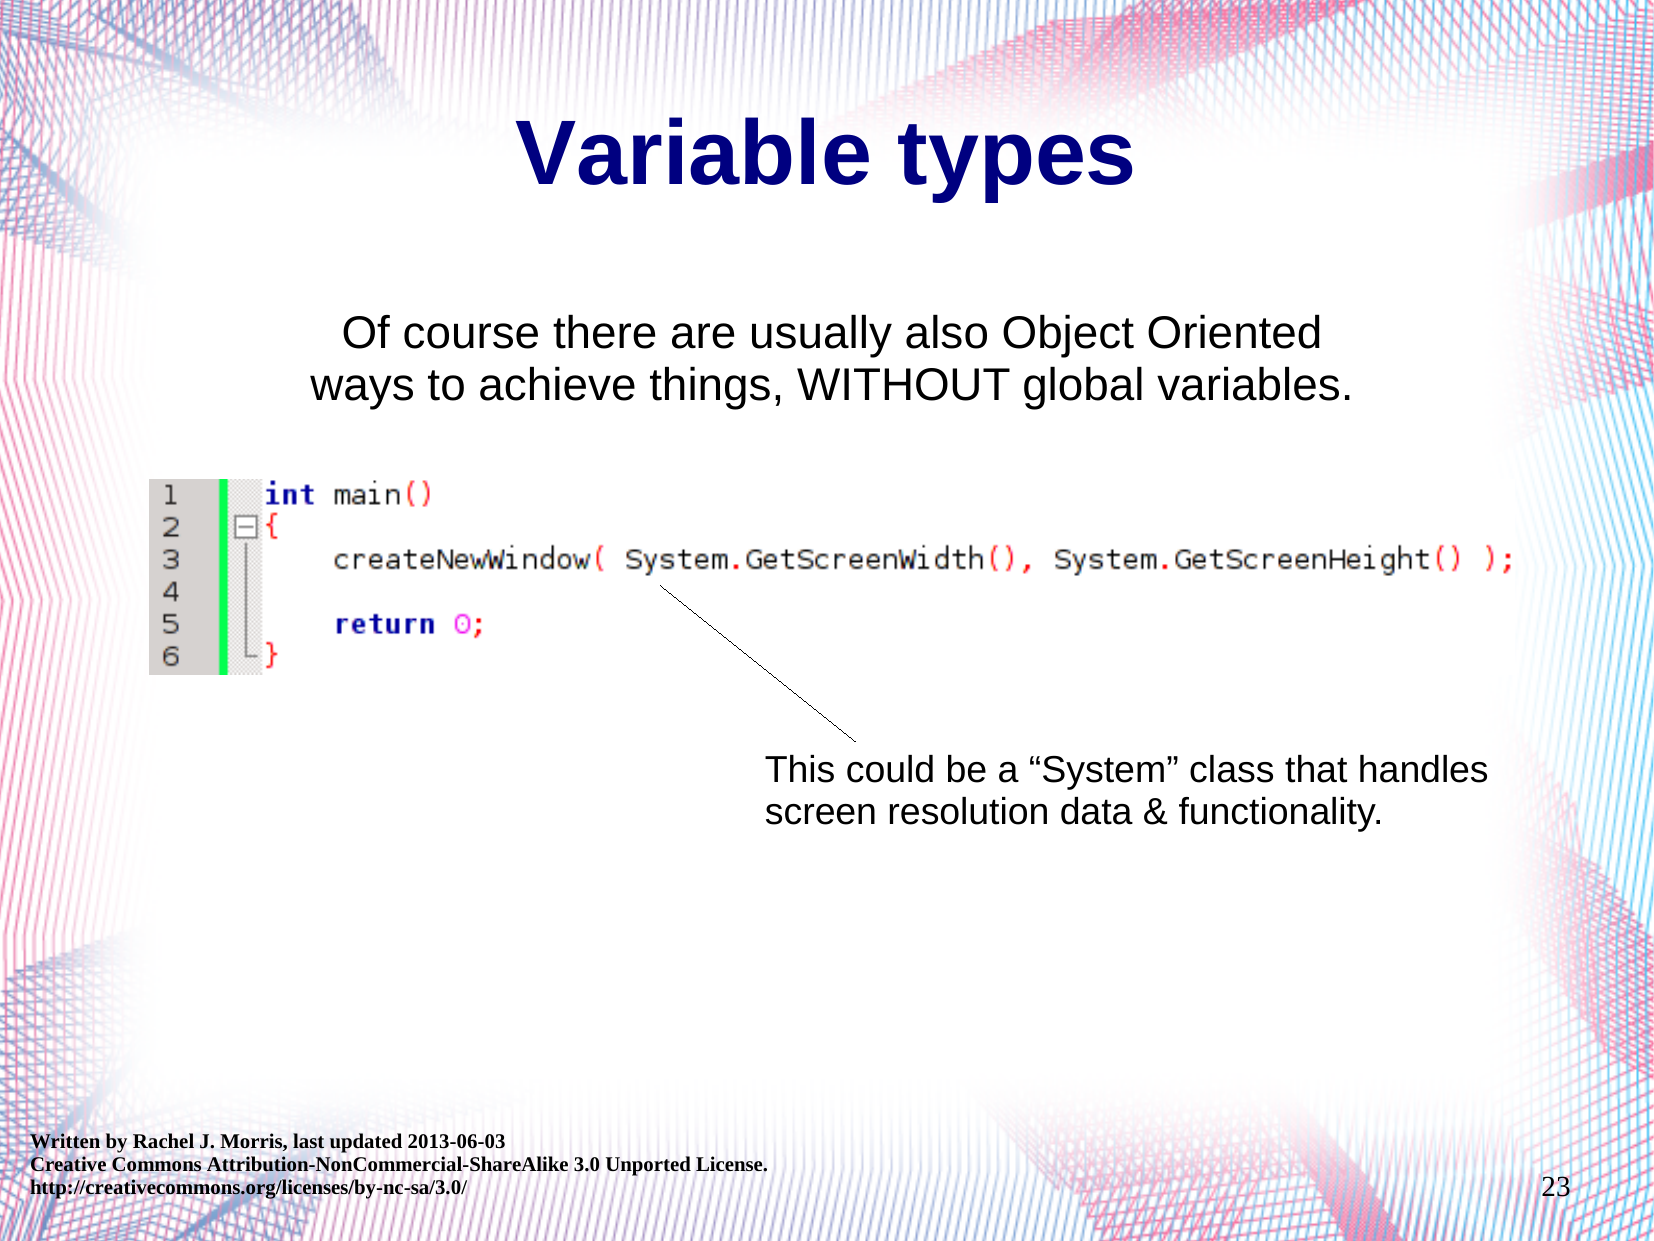

# Variable types
Of course there are usually also Object Oriented ways to achieve things, WITHOUT global variables.
This could be a “System” class that handles screen resolution data & functionality.
23